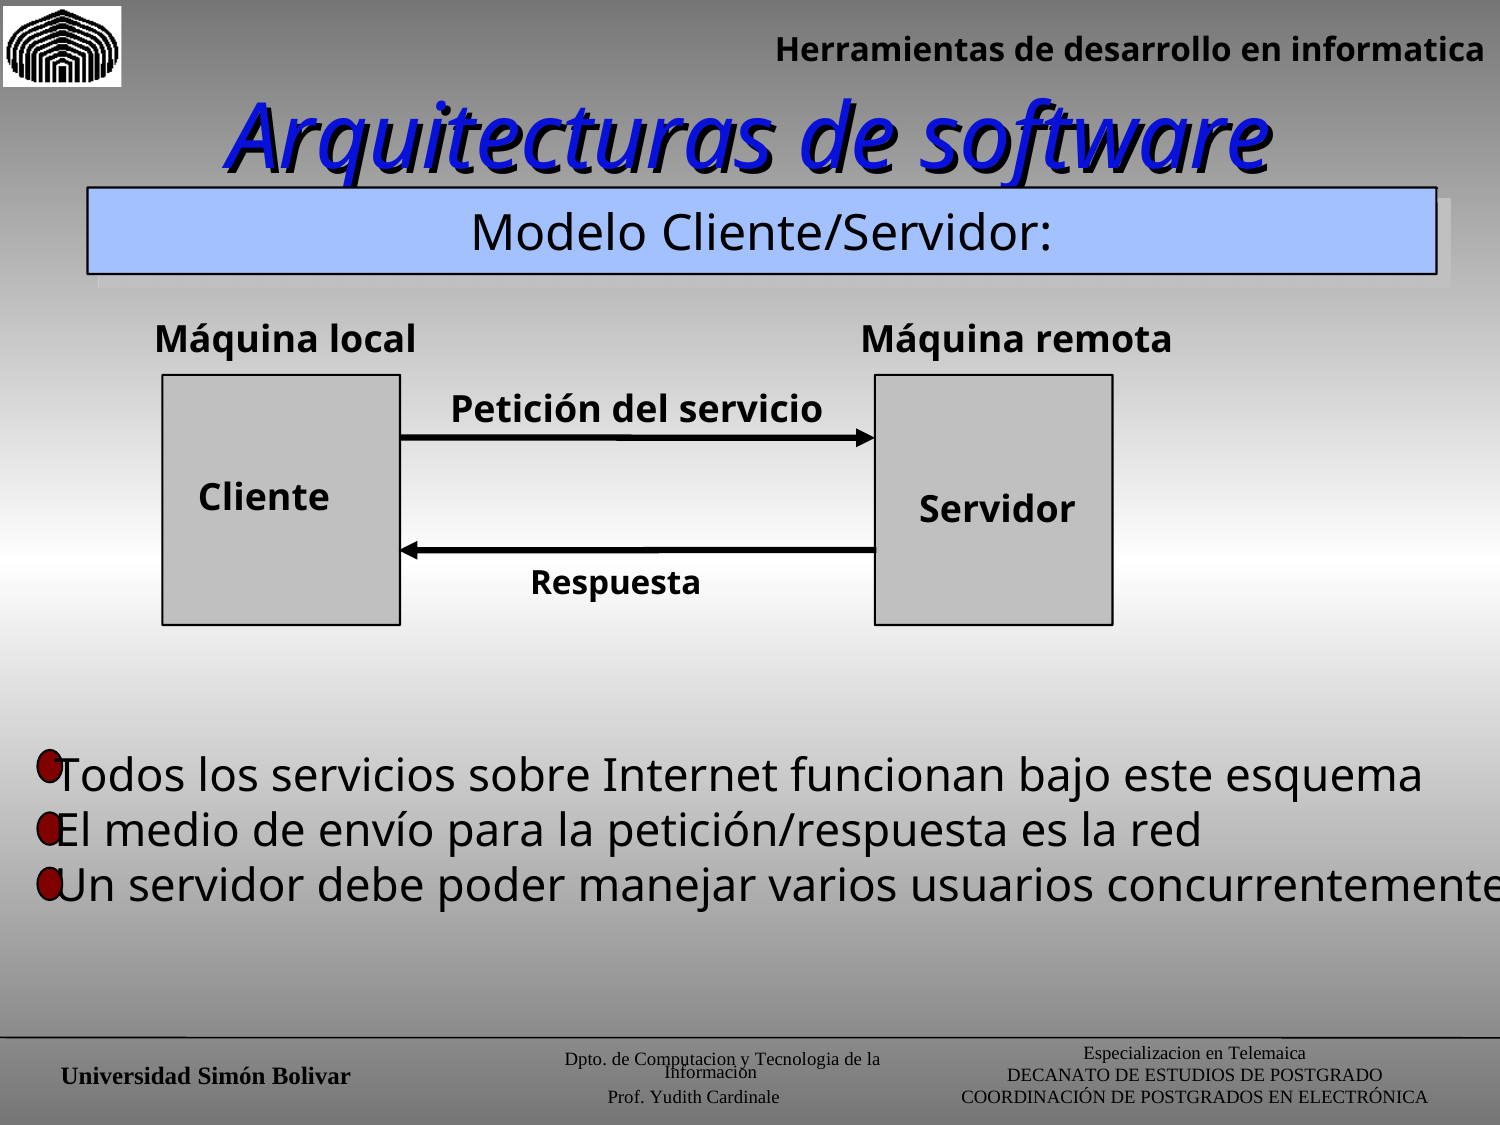

Arquitecturas de software
Modelo Cliente/Servidor:
Máquina local
Máquina remota
Petición del servicio
Cliente
Servidor
Respuesta
Todos los servicios sobre Internet funcionan bajo este esquema
El medio de envío para la petición/respuesta es la red
Un servidor debe poder manejar varios usuarios concurrentemente